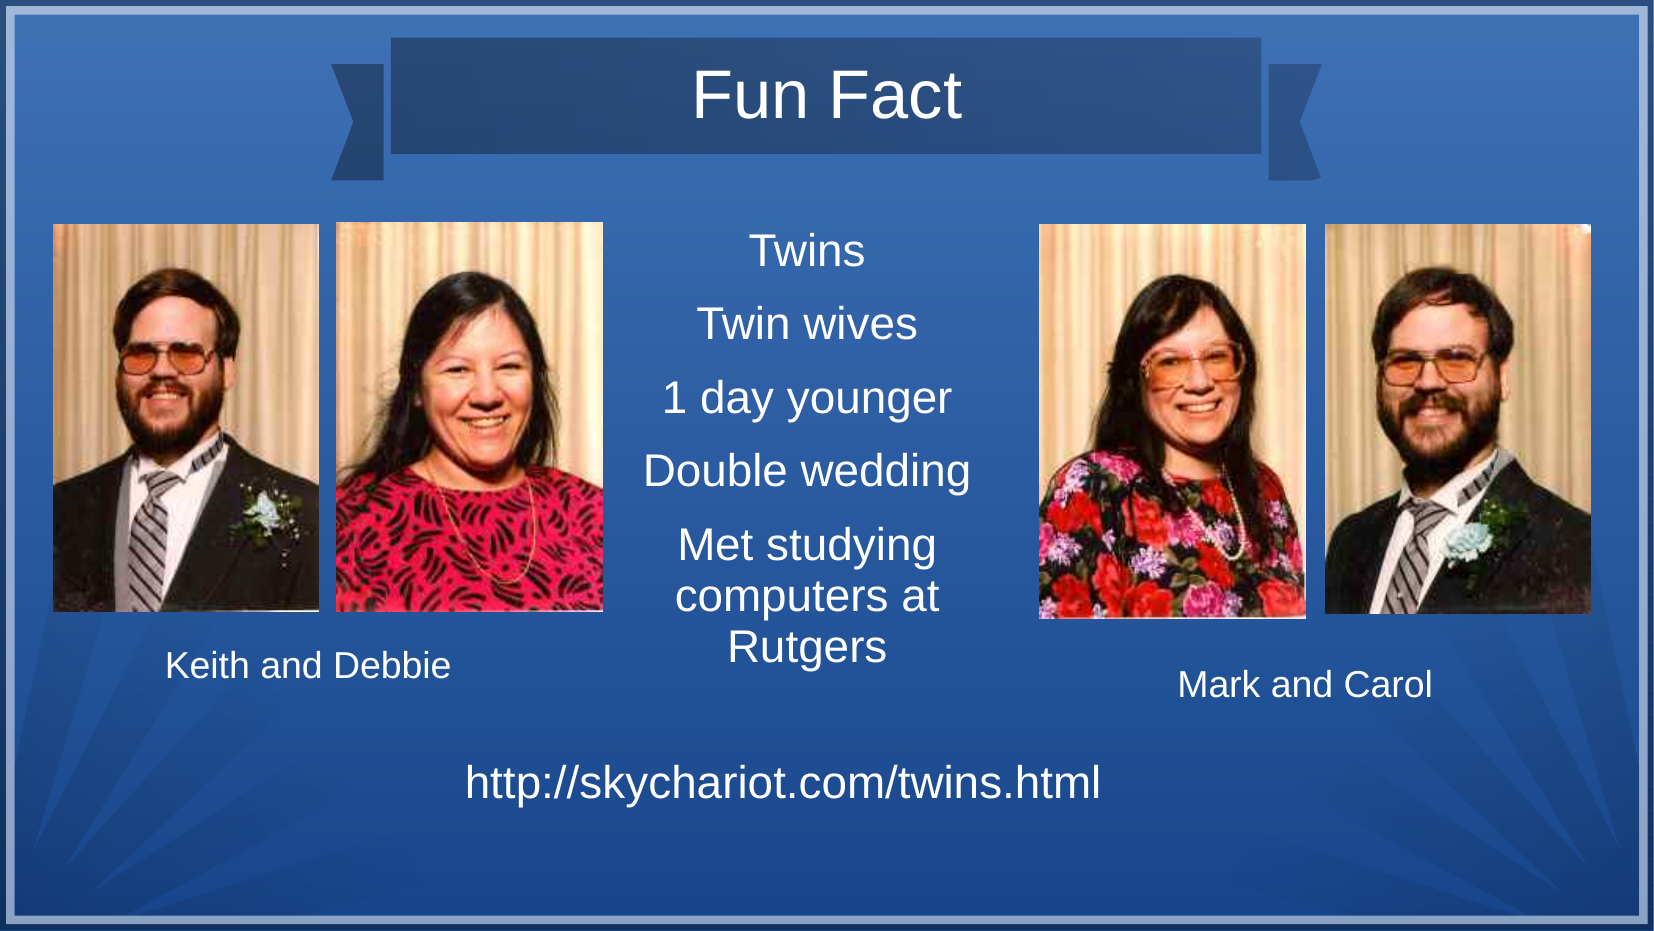

# Fun Fact
Twins
Twin wives
1 day younger
Double wedding
Met studying computers at Rutgers
Keith and Debbie
Mark and Carol
http://skychariot.com/twins.html